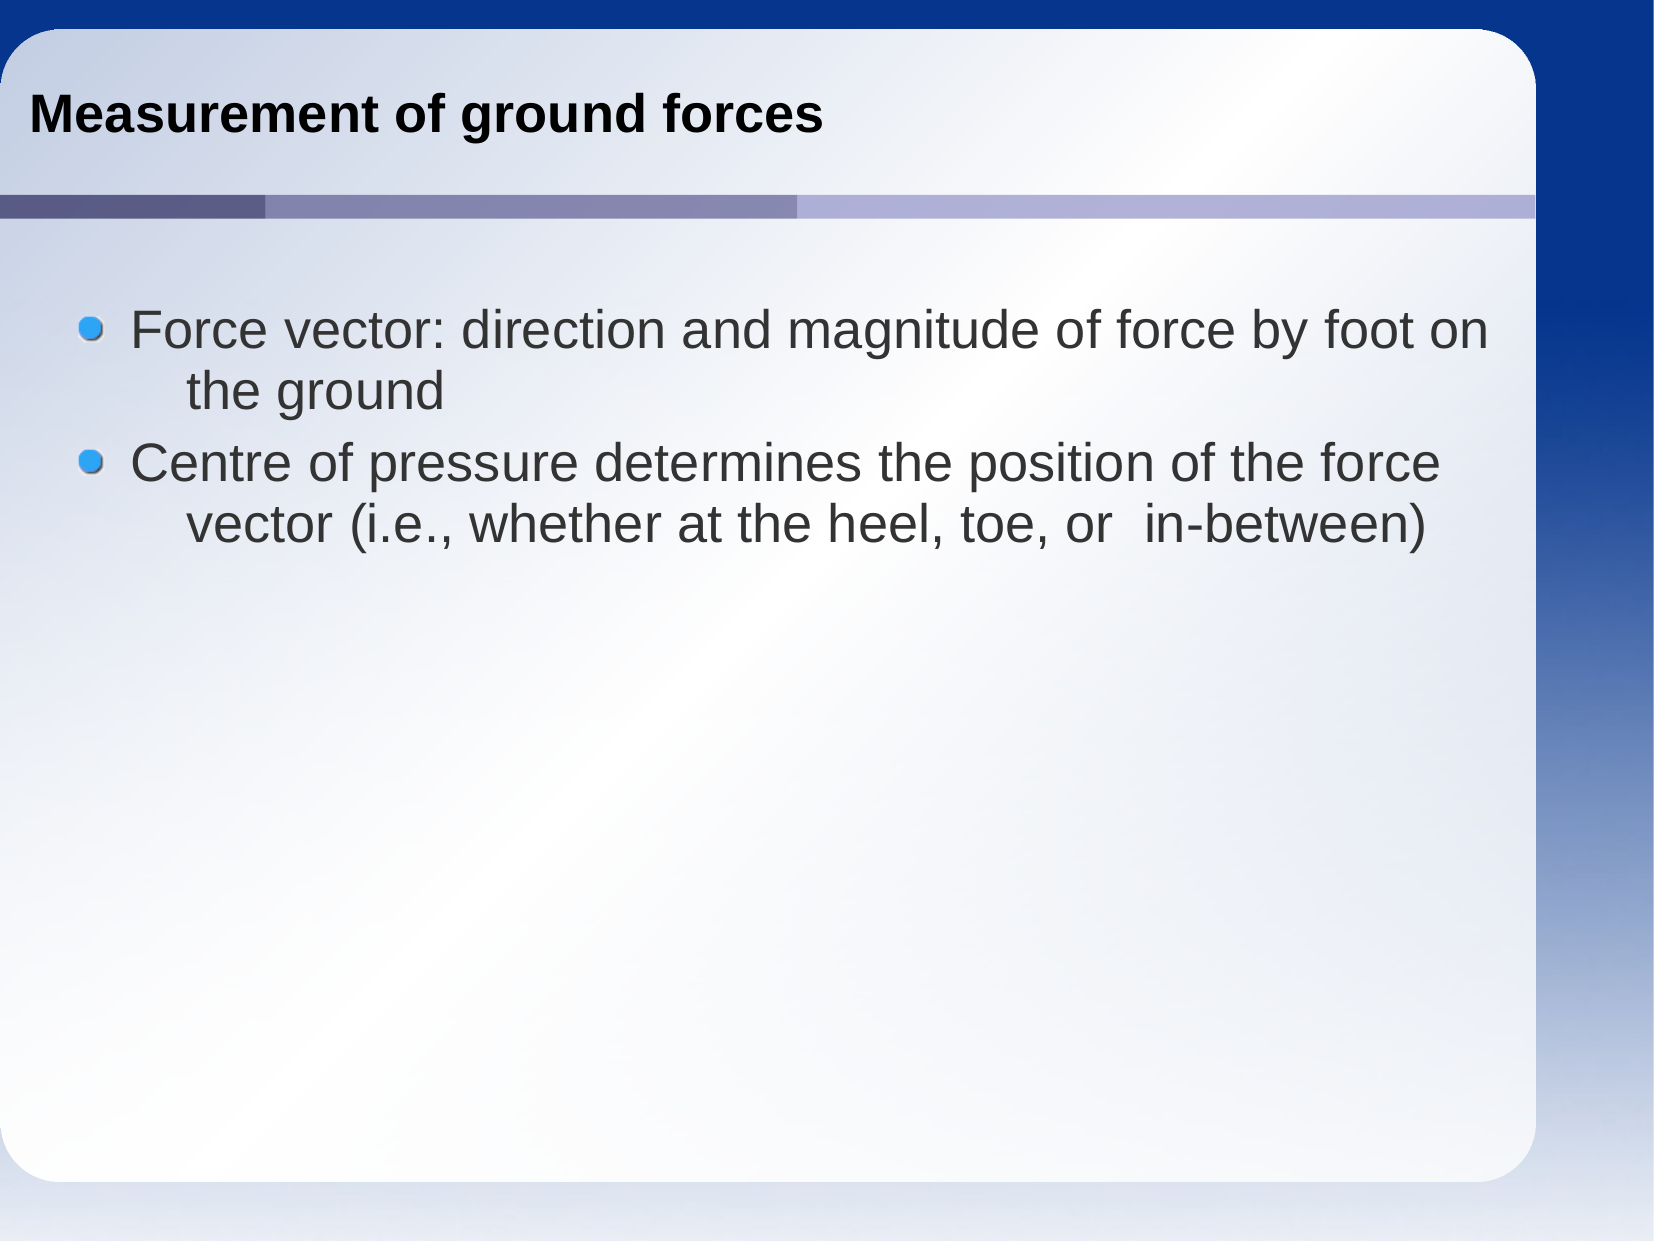

# Measurement of ground forces
Force vector: direction and magnitude of force by foot on the ground
Centre of pressure determines the position of the force vector (i.e., whether at the heel, toe, or in-between)